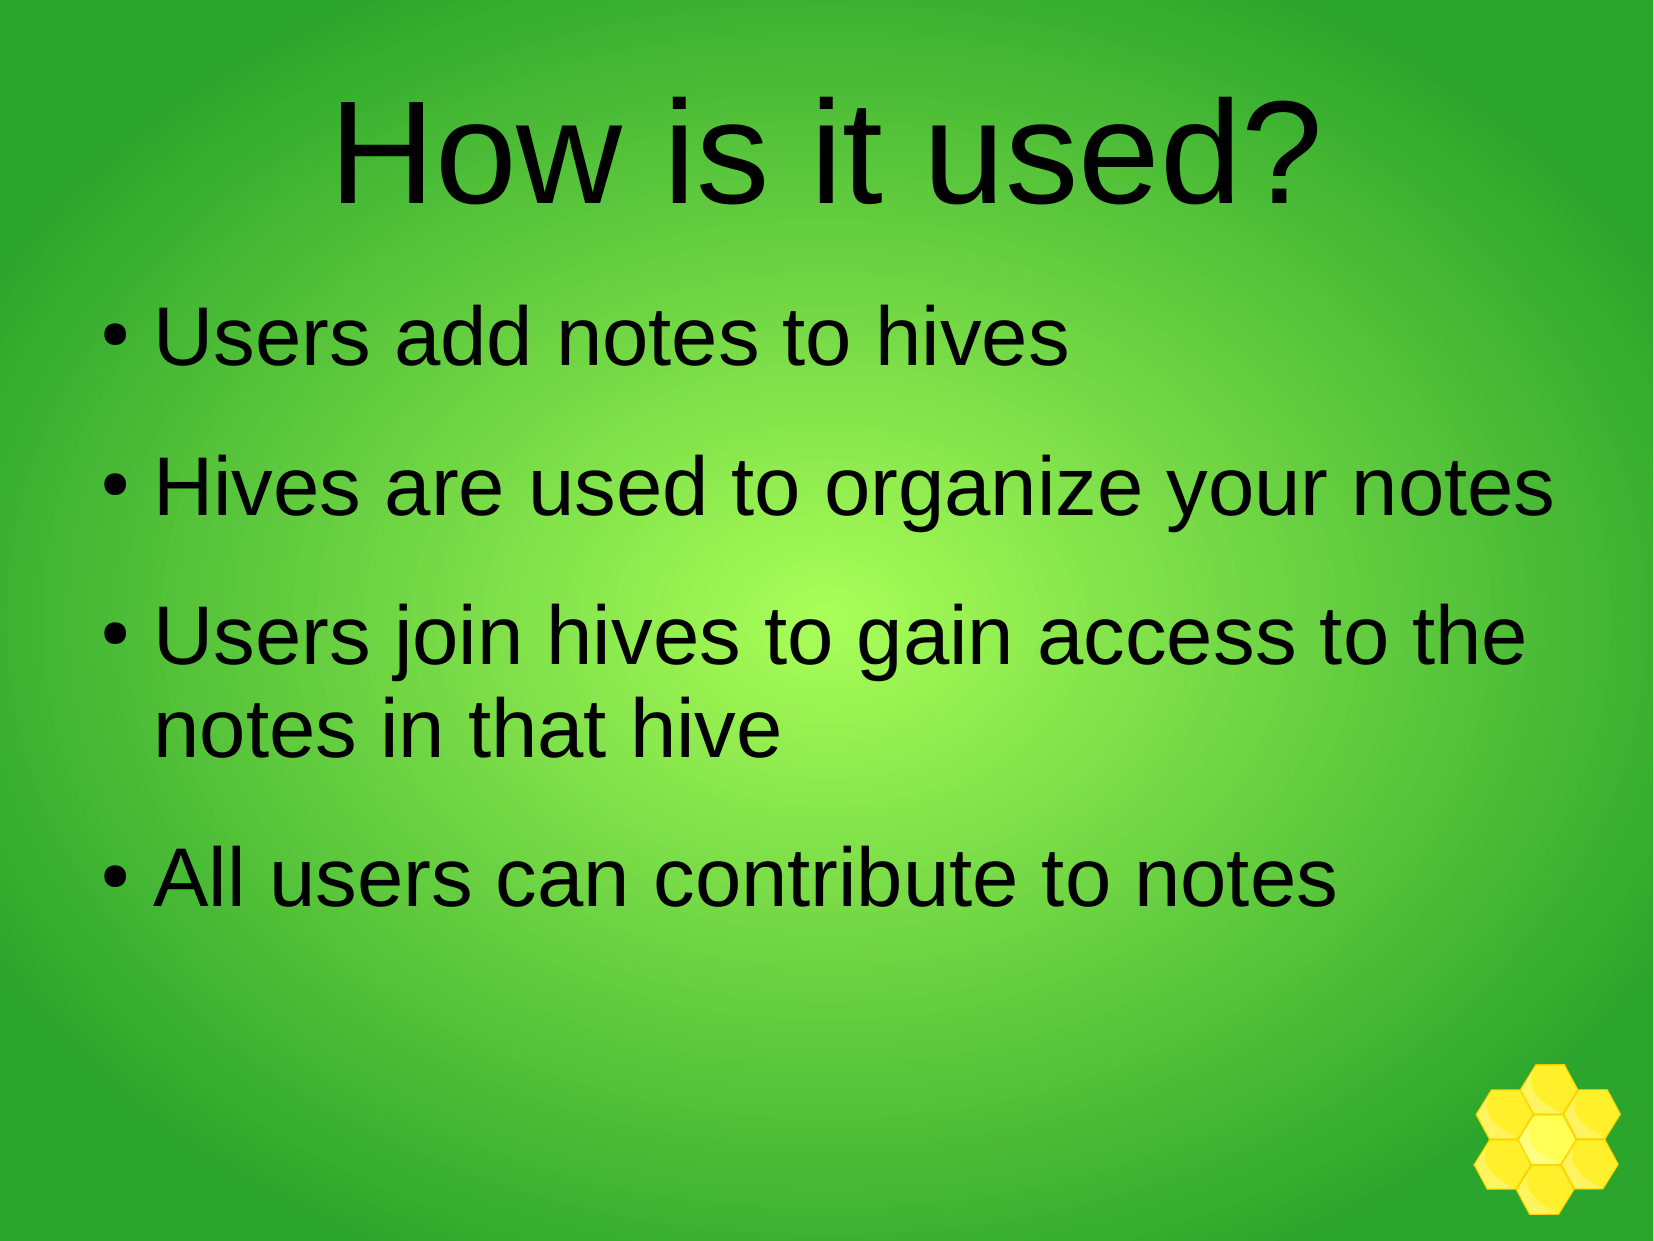

# How is it used?
Users add notes to hives
Hives are used to organize your notes
Users join hives to gain access to the notes in that hive
All users can contribute to notes